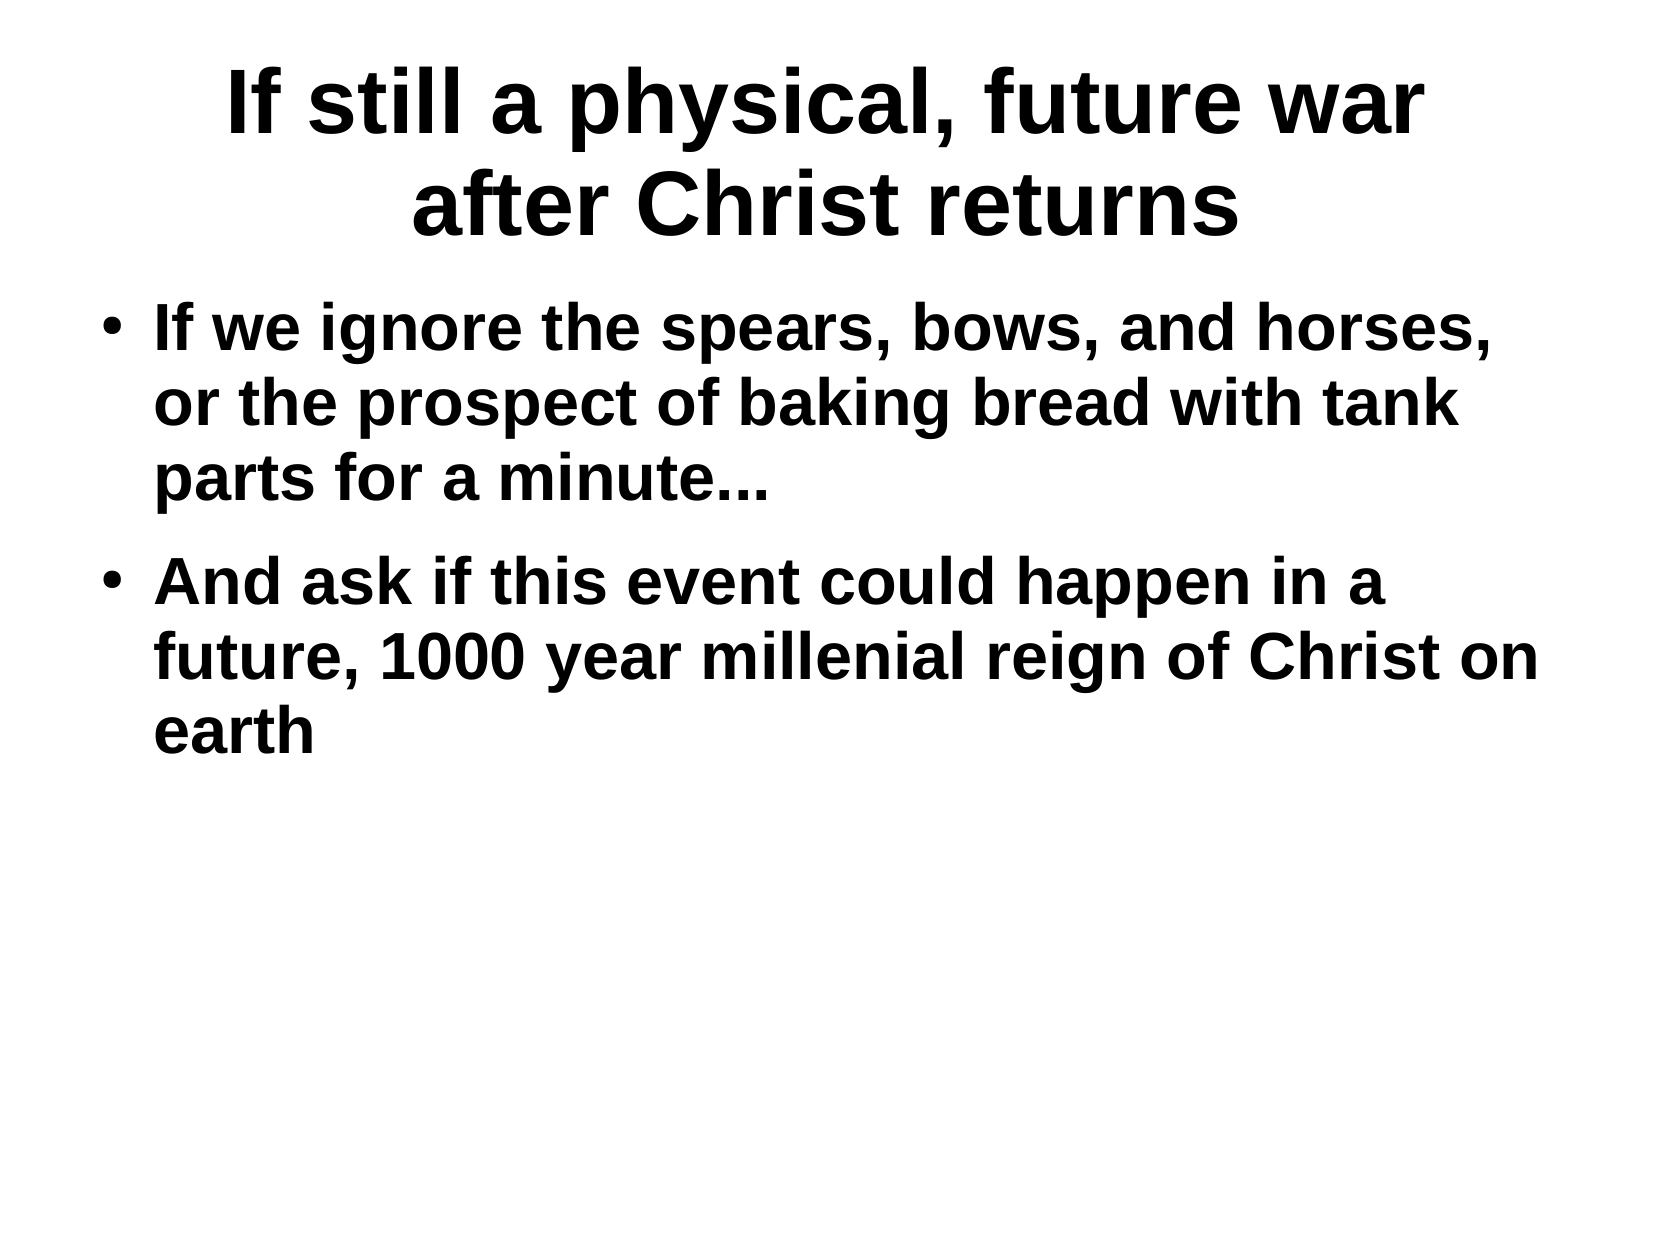

# If still a physical, future war after Christ returns
If we ignore the spears, bows, and horses, or the prospect of baking bread with tank parts for a minute...
And ask if this event could happen in a future, 1000 year millenial reign of Christ on earth